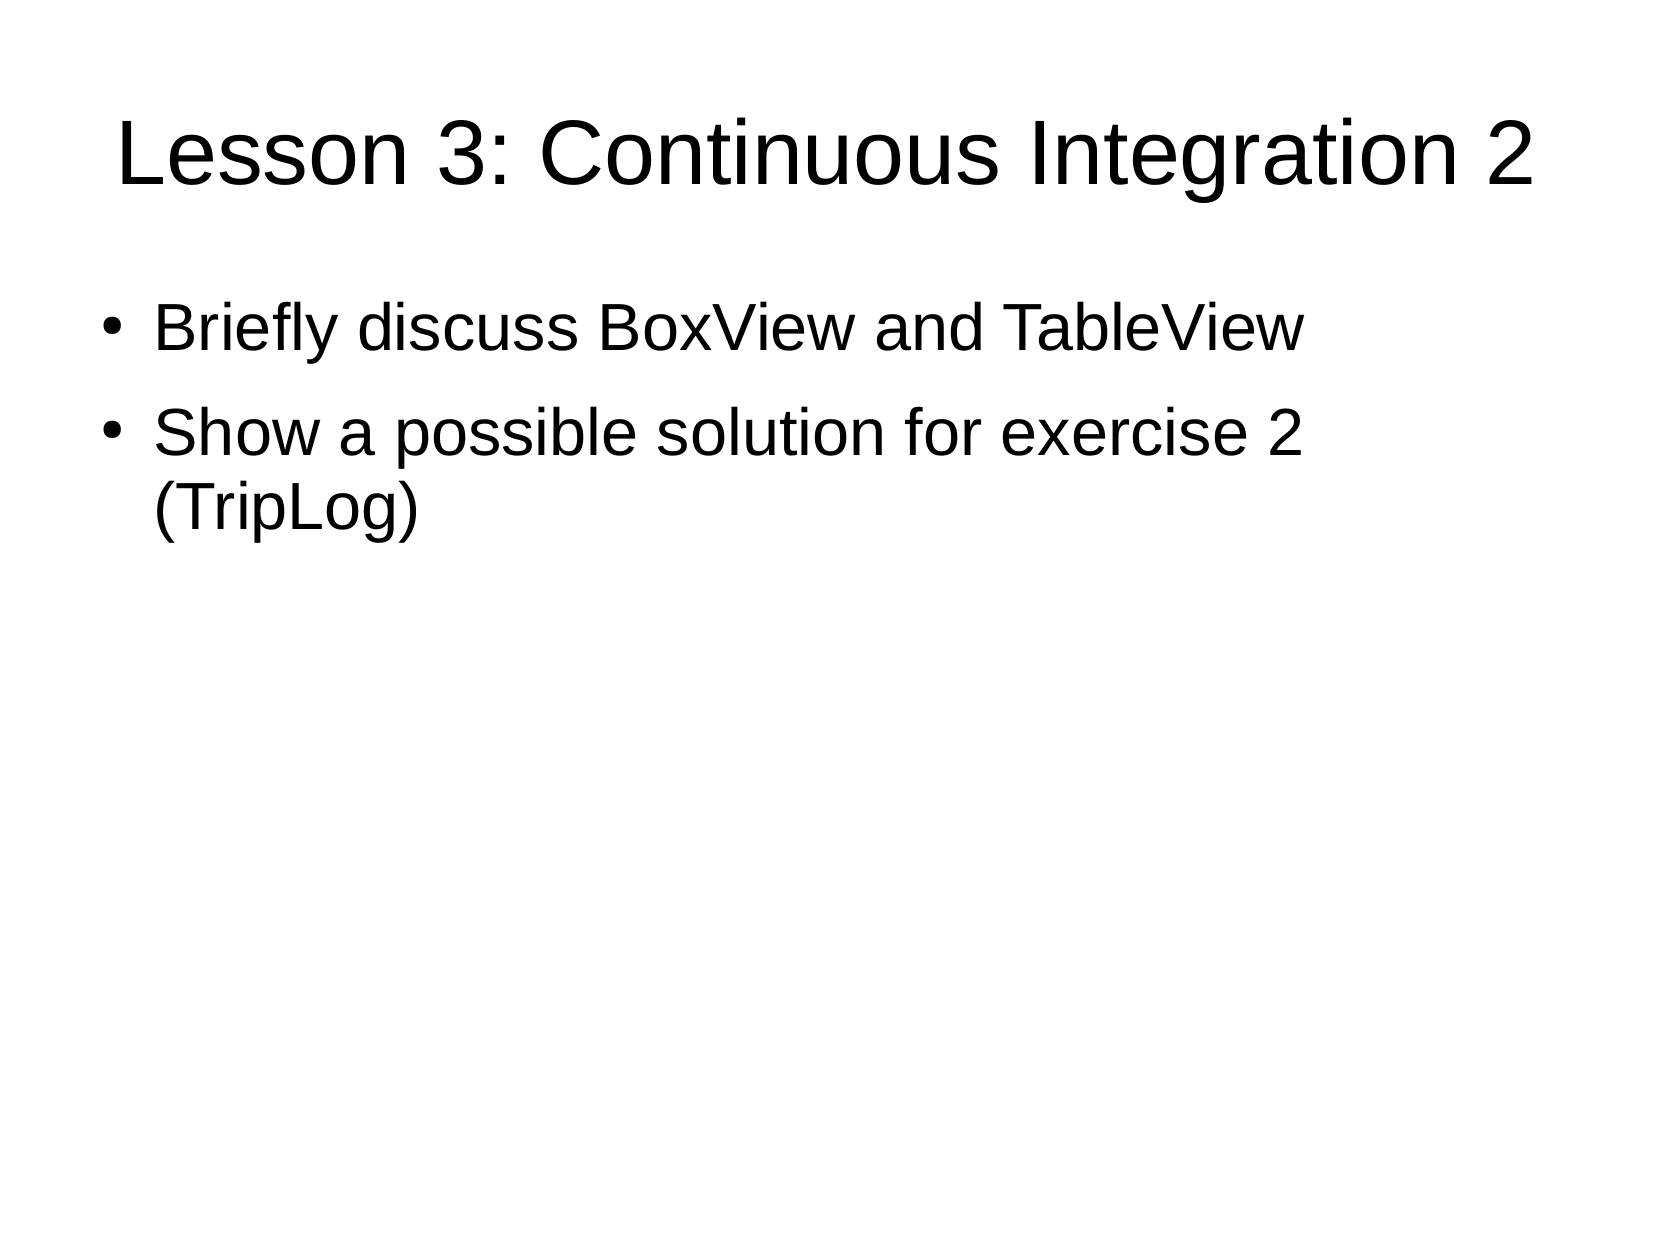

# Lesson 3: Continuous Integration 2
Briefly discuss BoxView and TableView
Show a possible solution for exercise 2 (TripLog)